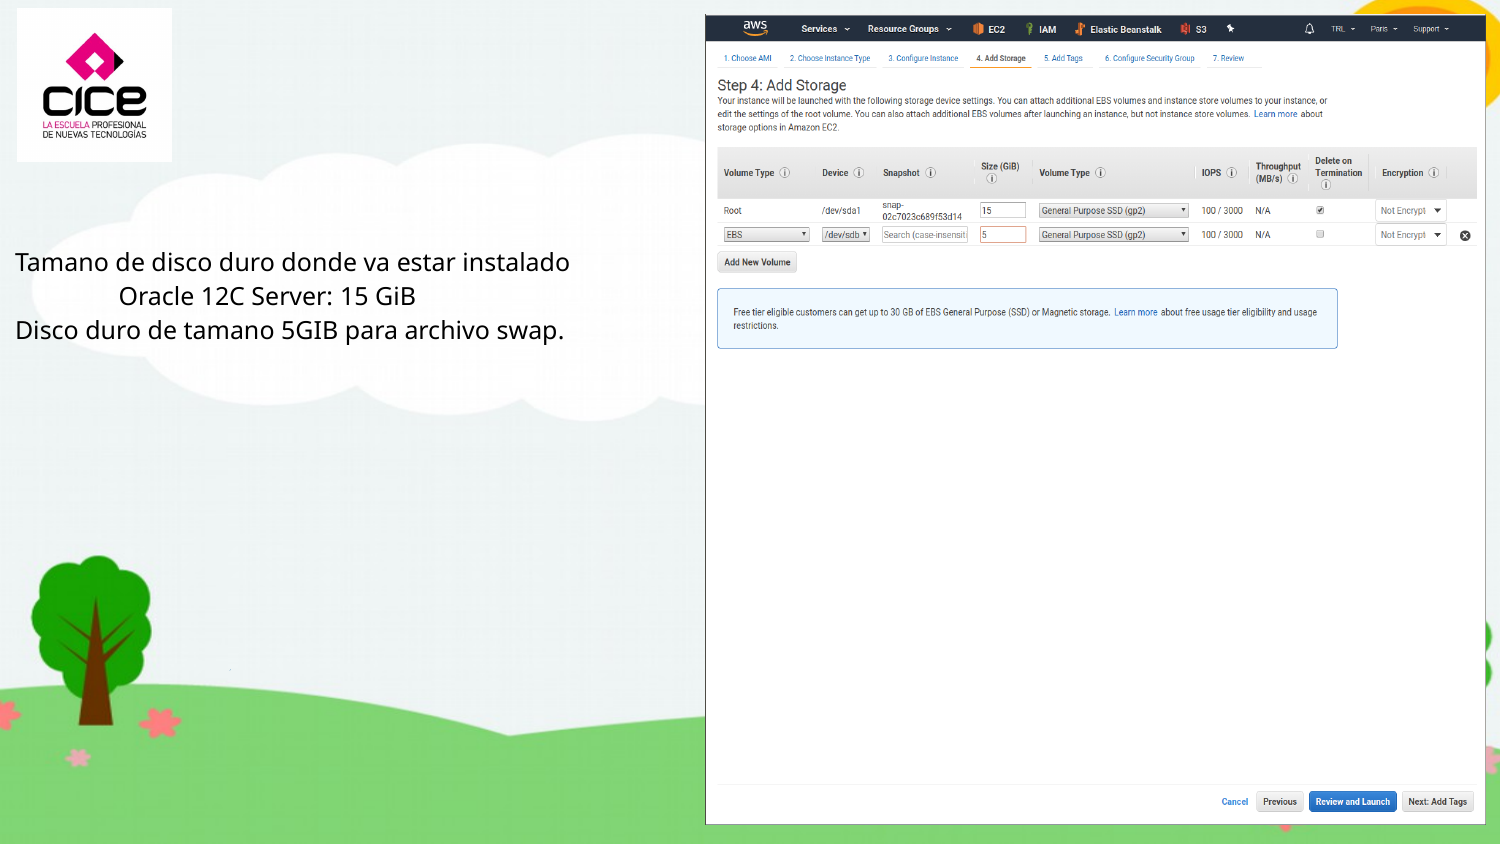

# Tamano de disco duro donde va estar instalado Oracle 12C Server: 15 GiB Disco duro de tamano 5GIB para archivo swap.